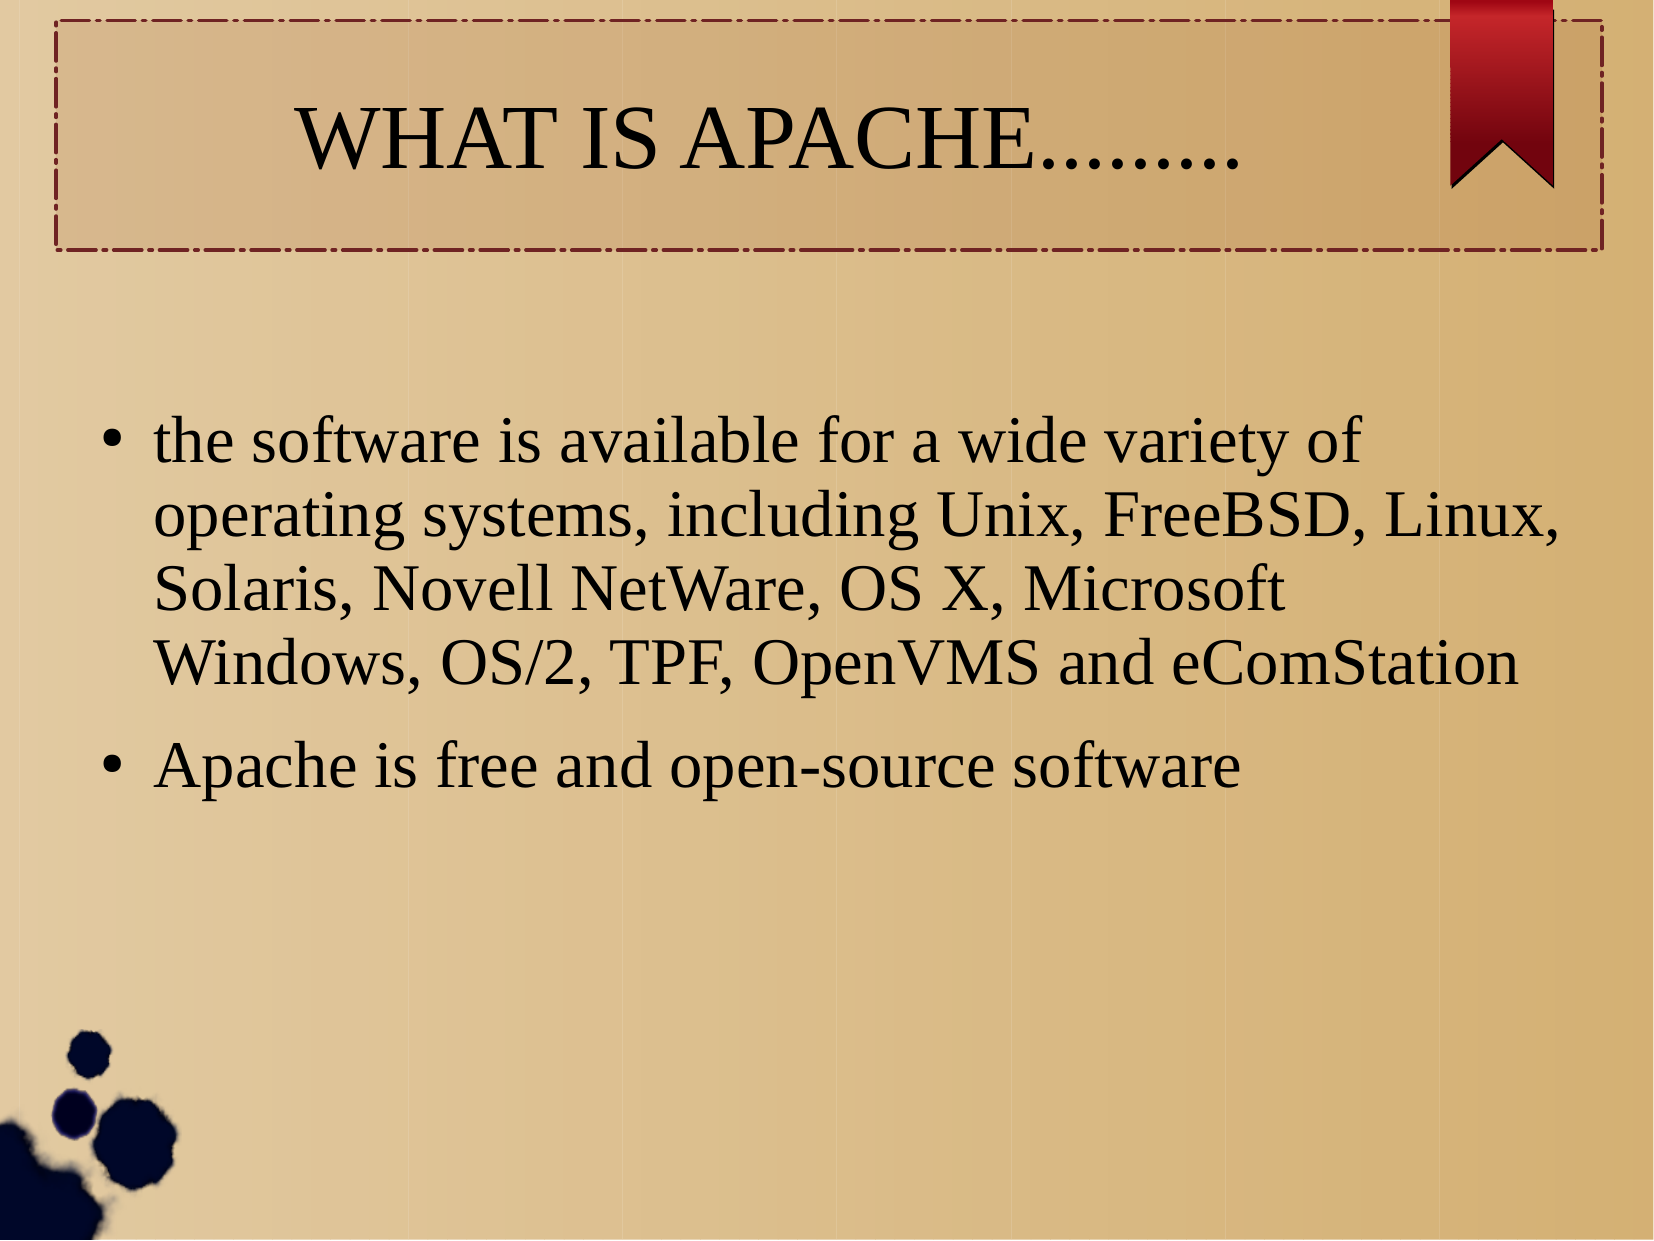

# WHAT IS APACHE.........
the software is available for a wide variety of operating systems, including Unix, FreeBSD, Linux, Solaris, Novell NetWare, OS X, Microsoft Windows, OS/2, TPF, OpenVMS and eComStation
Apache is free and open-source software